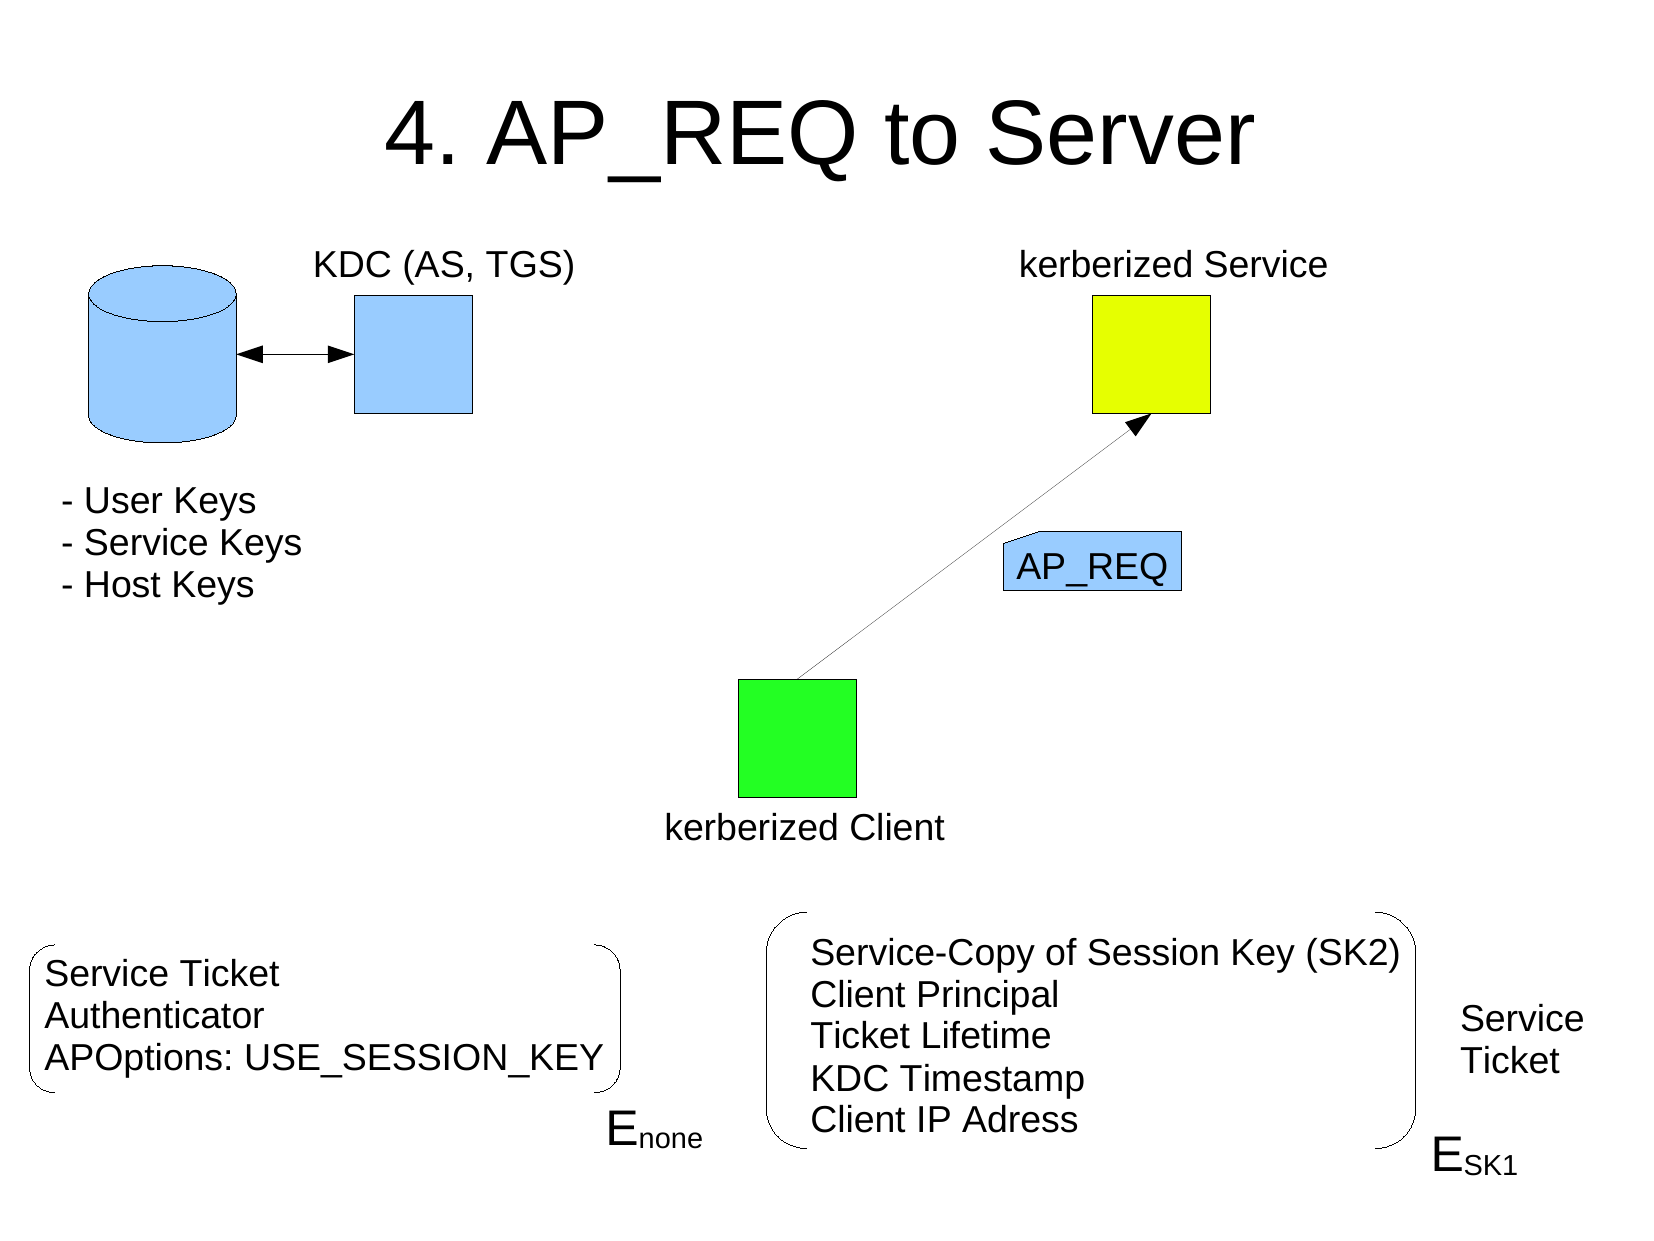

# 4. AP_REQ to Server
KDC (AS, TGS)
kerberized Service
- User Keys
- Service Keys
- Host Keys
AP_REQ
kerberized Client
Service-Copy of Session Key (SK2)
Client Principal
Ticket Lifetime
KDC Timestamp
Client IP Adress
Service Ticket
Authenticator
APOptions: USE_SESSION_KEY
Service Ticket
Enone
ESK1